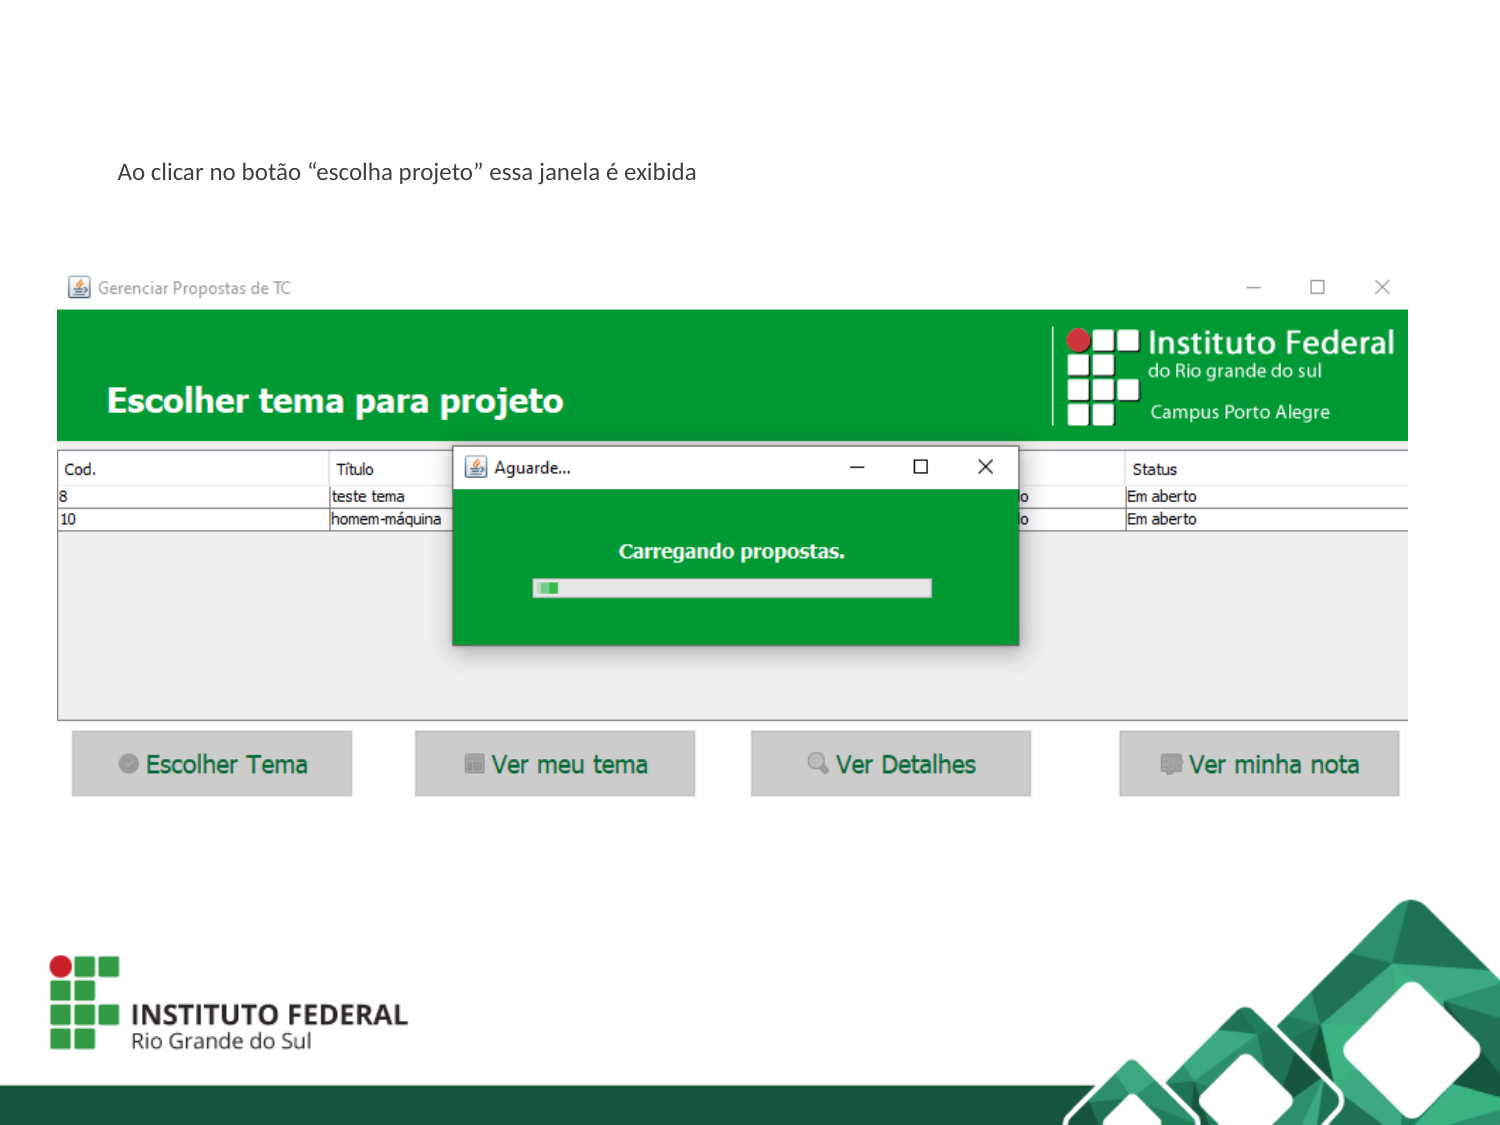

Ao clicar no botão “escolha projeto” essa janela é exibida